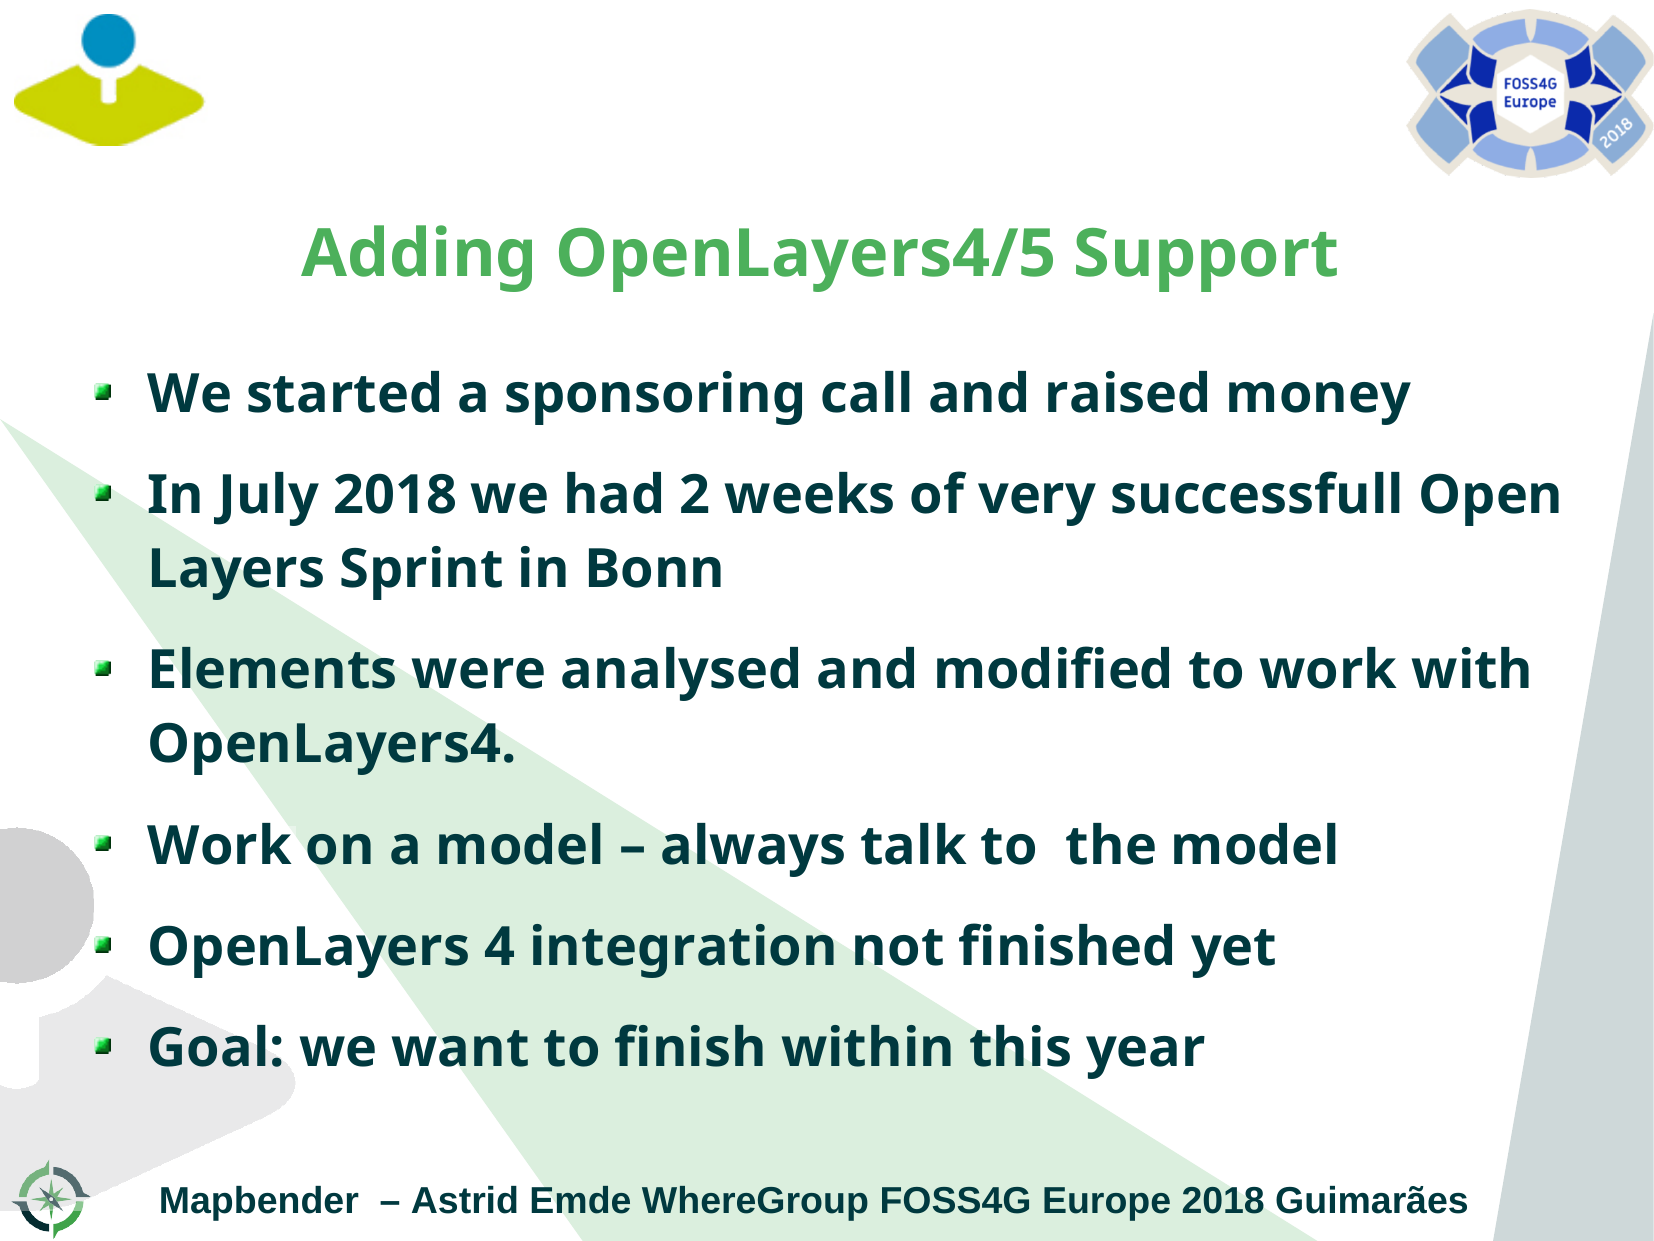

# Adding OpenLayers4/5 Support
We started a sponsoring call and raised money
In July 2018 we had 2 weeks of very successfull Open Layers Sprint in Bonn
Elements were analysed and modified to work with OpenLayers4.
Work on a model – always talk to the model
OpenLayers 4 integration not finished yet
Goal: we want to finish within this year